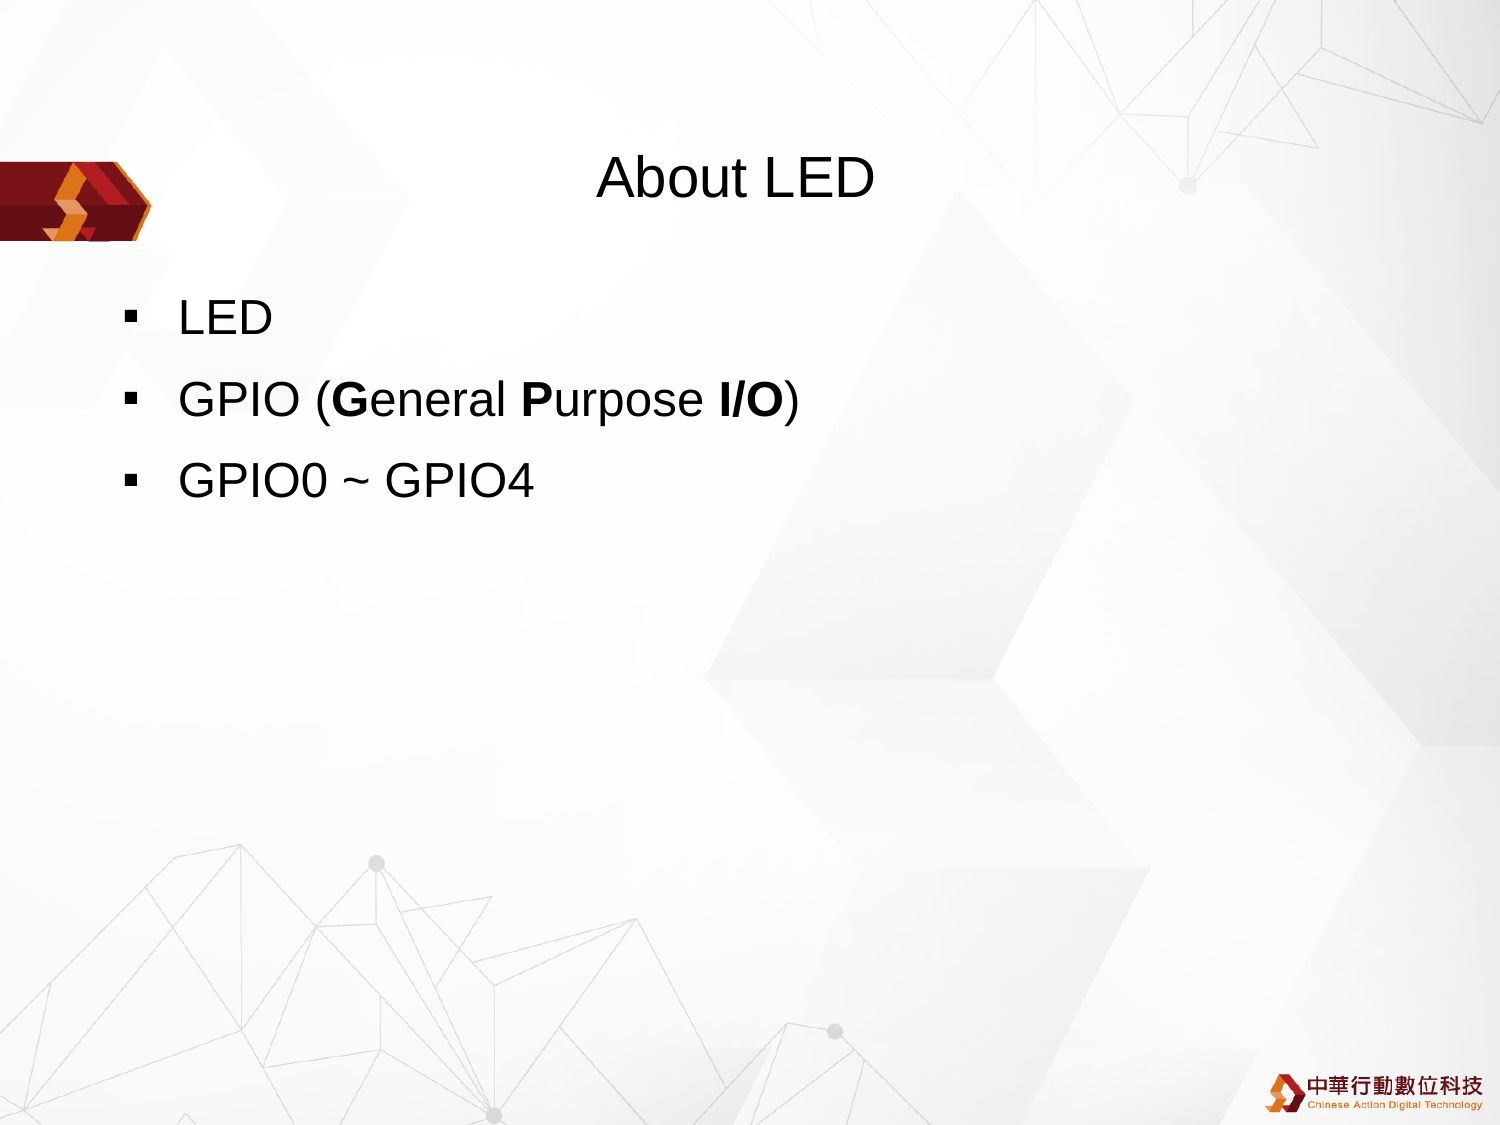

# About LED
LED
GPIO (General Purpose I/O)
GPIO0 ~ GPIO4